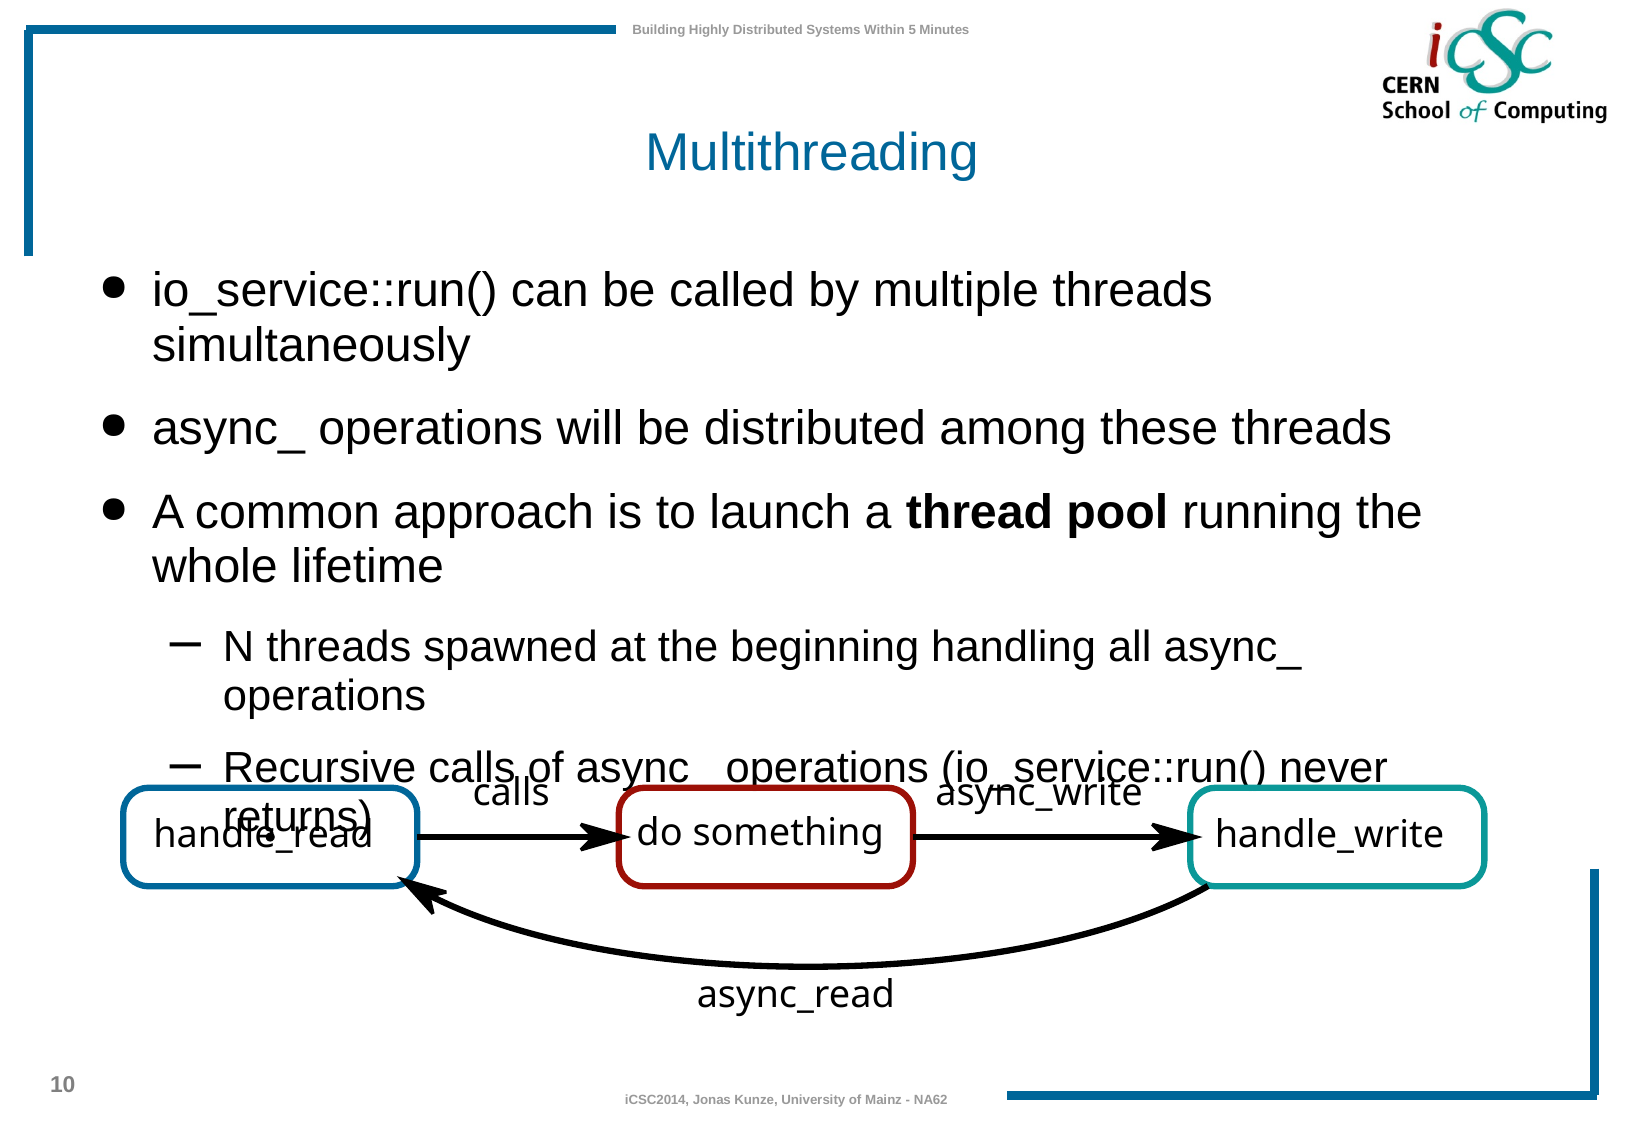

# Multithreading
io_service::run() can be called by multiple threads simultaneously
async_ operations will be distributed among these threads
A common approach is to launch a thread pool running the whole lifetime
N threads spawned at the beginning handling all async_ operations
Recursive calls of async_ operations (io_service::run() never returns)